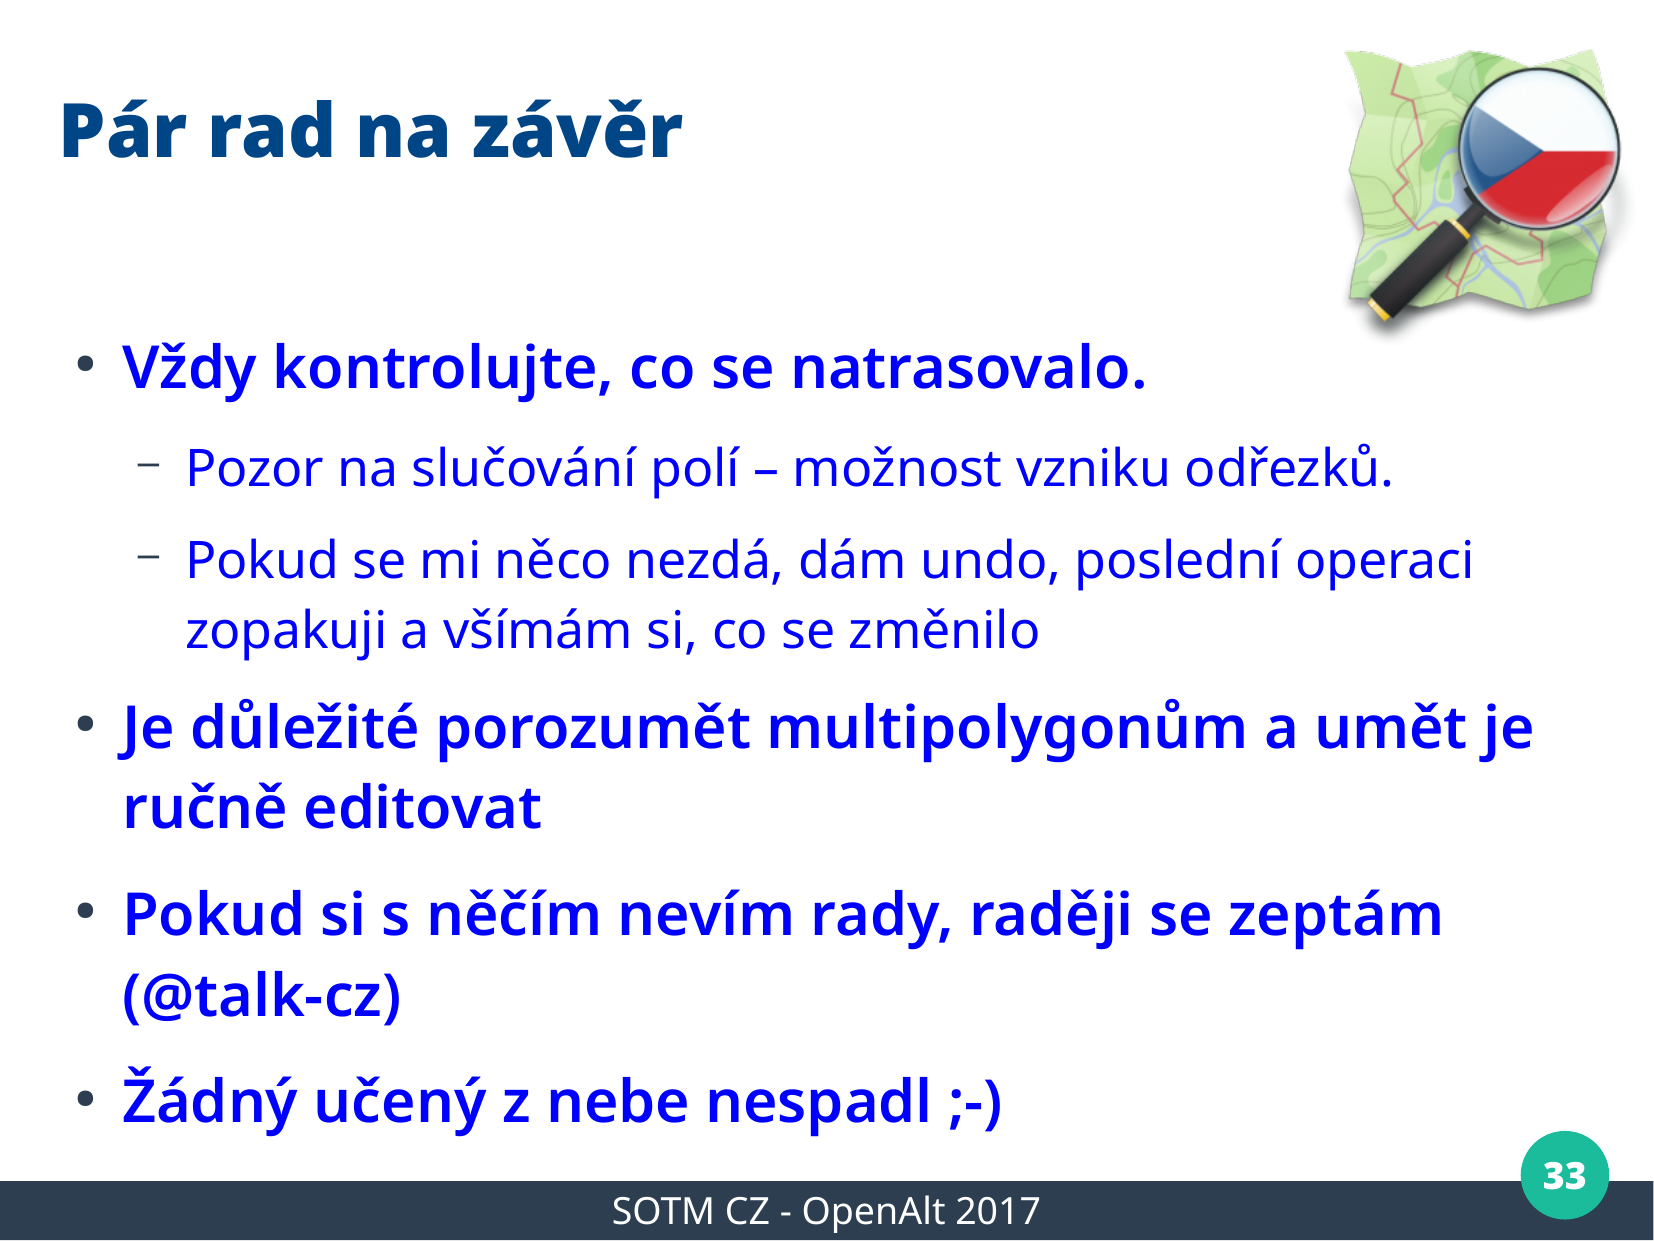

# Pár rad na závěr
Vždy kontrolujte, co se natrasovalo.
Pozor na slučování polí – možnost vzniku odřezků.
Pokud se mi něco nezdá, dám undo, poslední operaci zopakuji a všímám si, co se změnilo
Je důležité porozumět multipolygonům a umět je ručně editovat
Pokud si s něčím nevím rady, raději se zeptám (@talk-cz)
Žádný učený z nebe nespadl ;-)
33
SOTM CZ - OpenAlt 2017